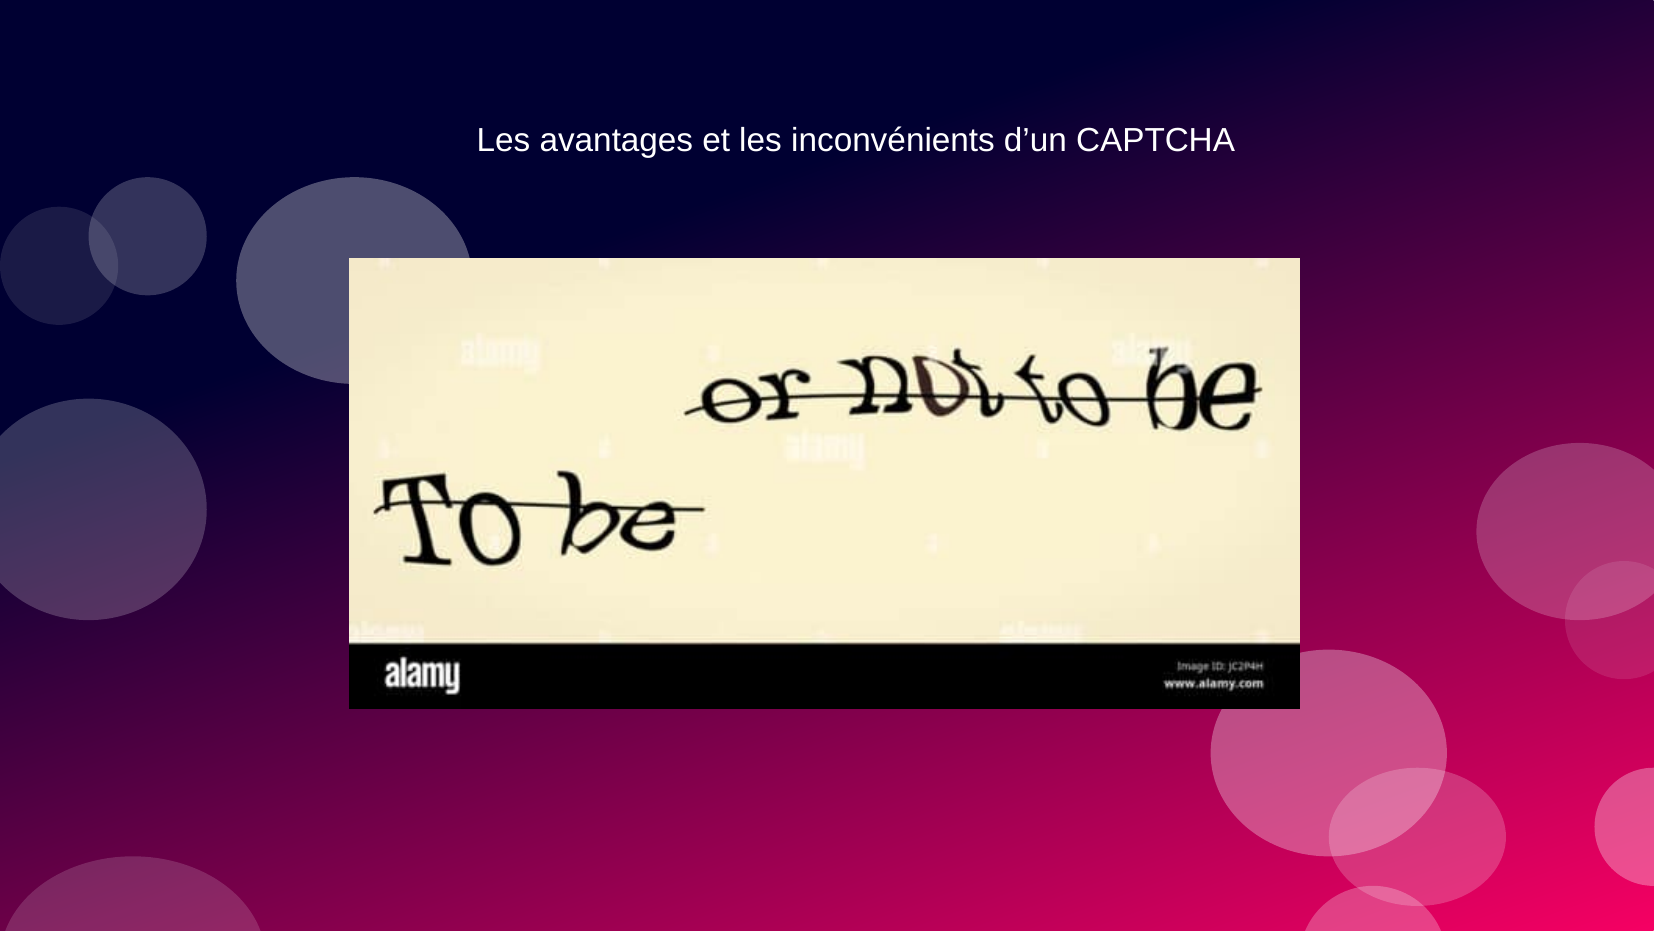

# Les avantages et les inconvénients d’un CAPTCHA